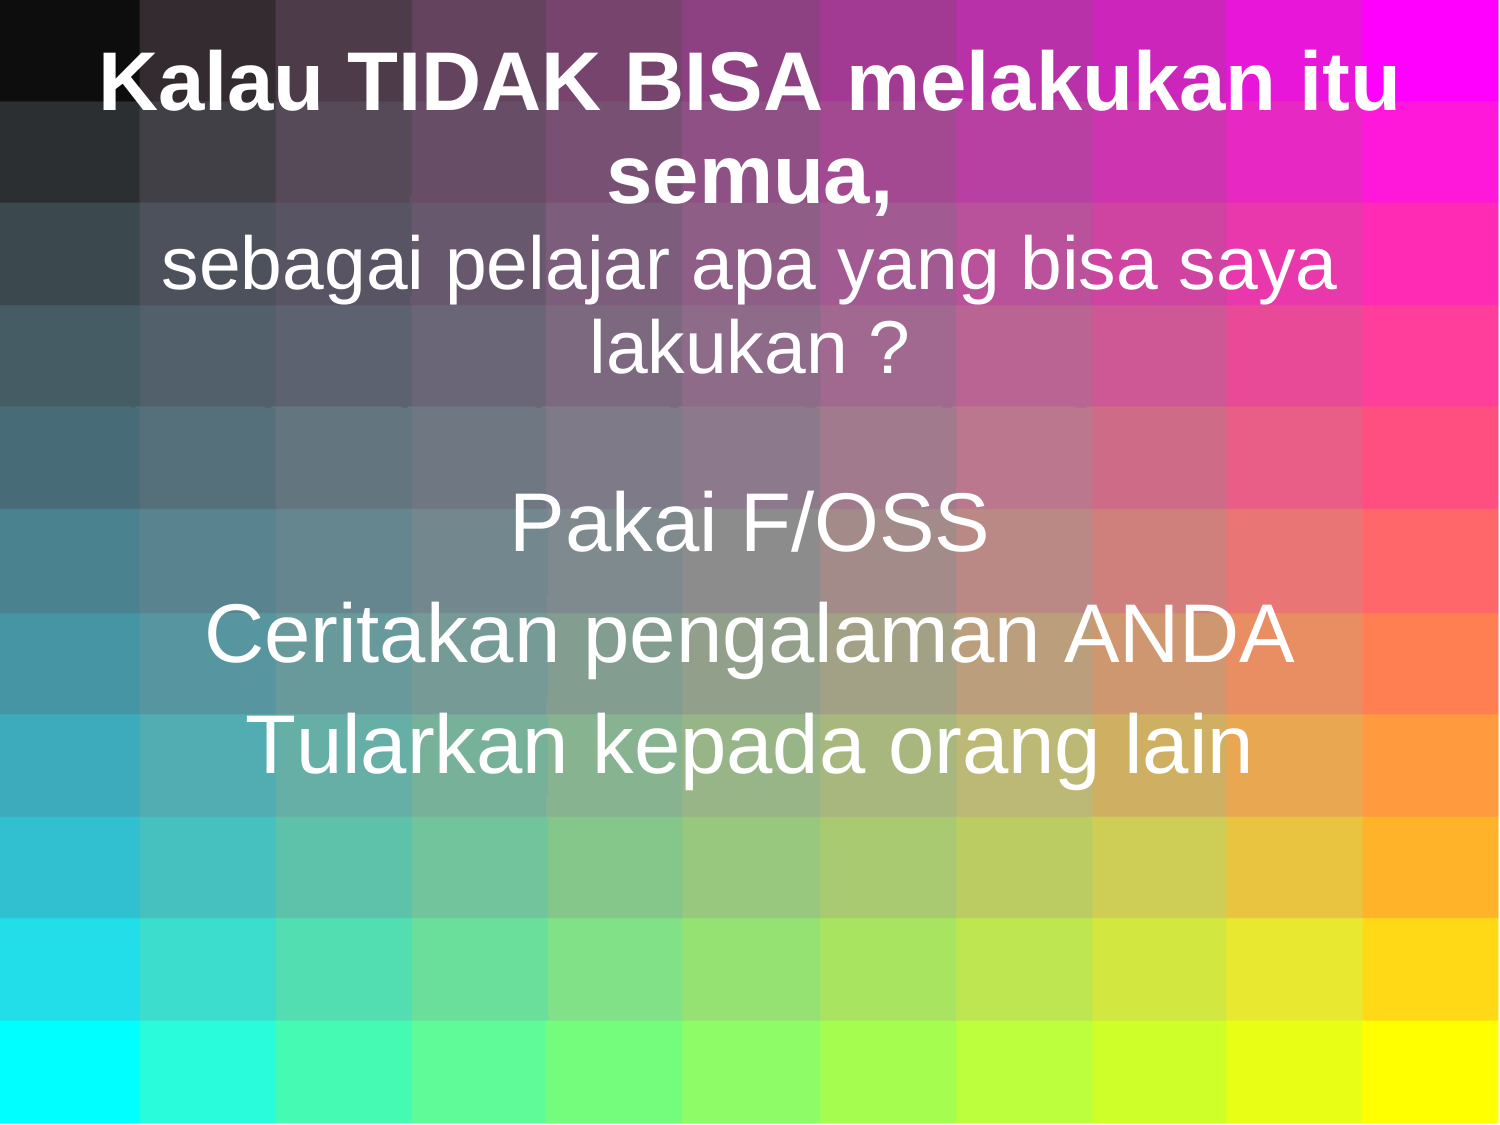

# Kalau TIDAK BISA melakukan itu semua, sebagai pelajar apa yang bisa saya lakukan ?
Pakai F/OSS
Ceritakan pengalaman ANDA
Tularkan kepada orang lain